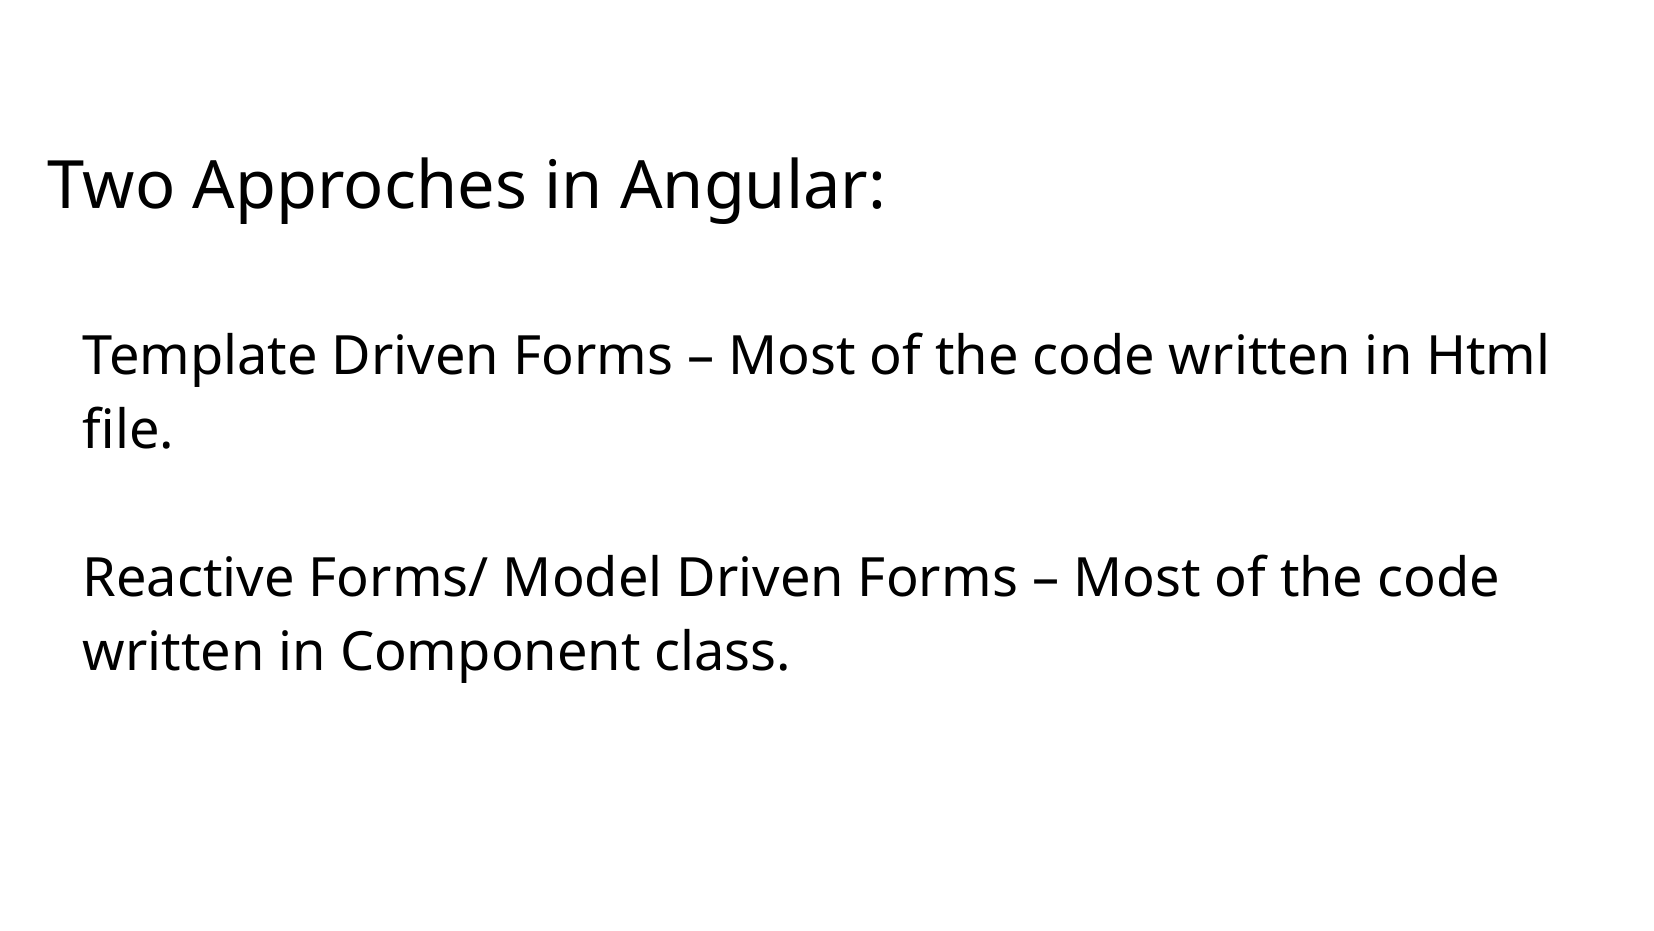

# Two Approches in Angular:
Template Driven Forms – Most of the code written in Html file.
Reactive Forms/ Model Driven Forms – Most of the code written in Component class.